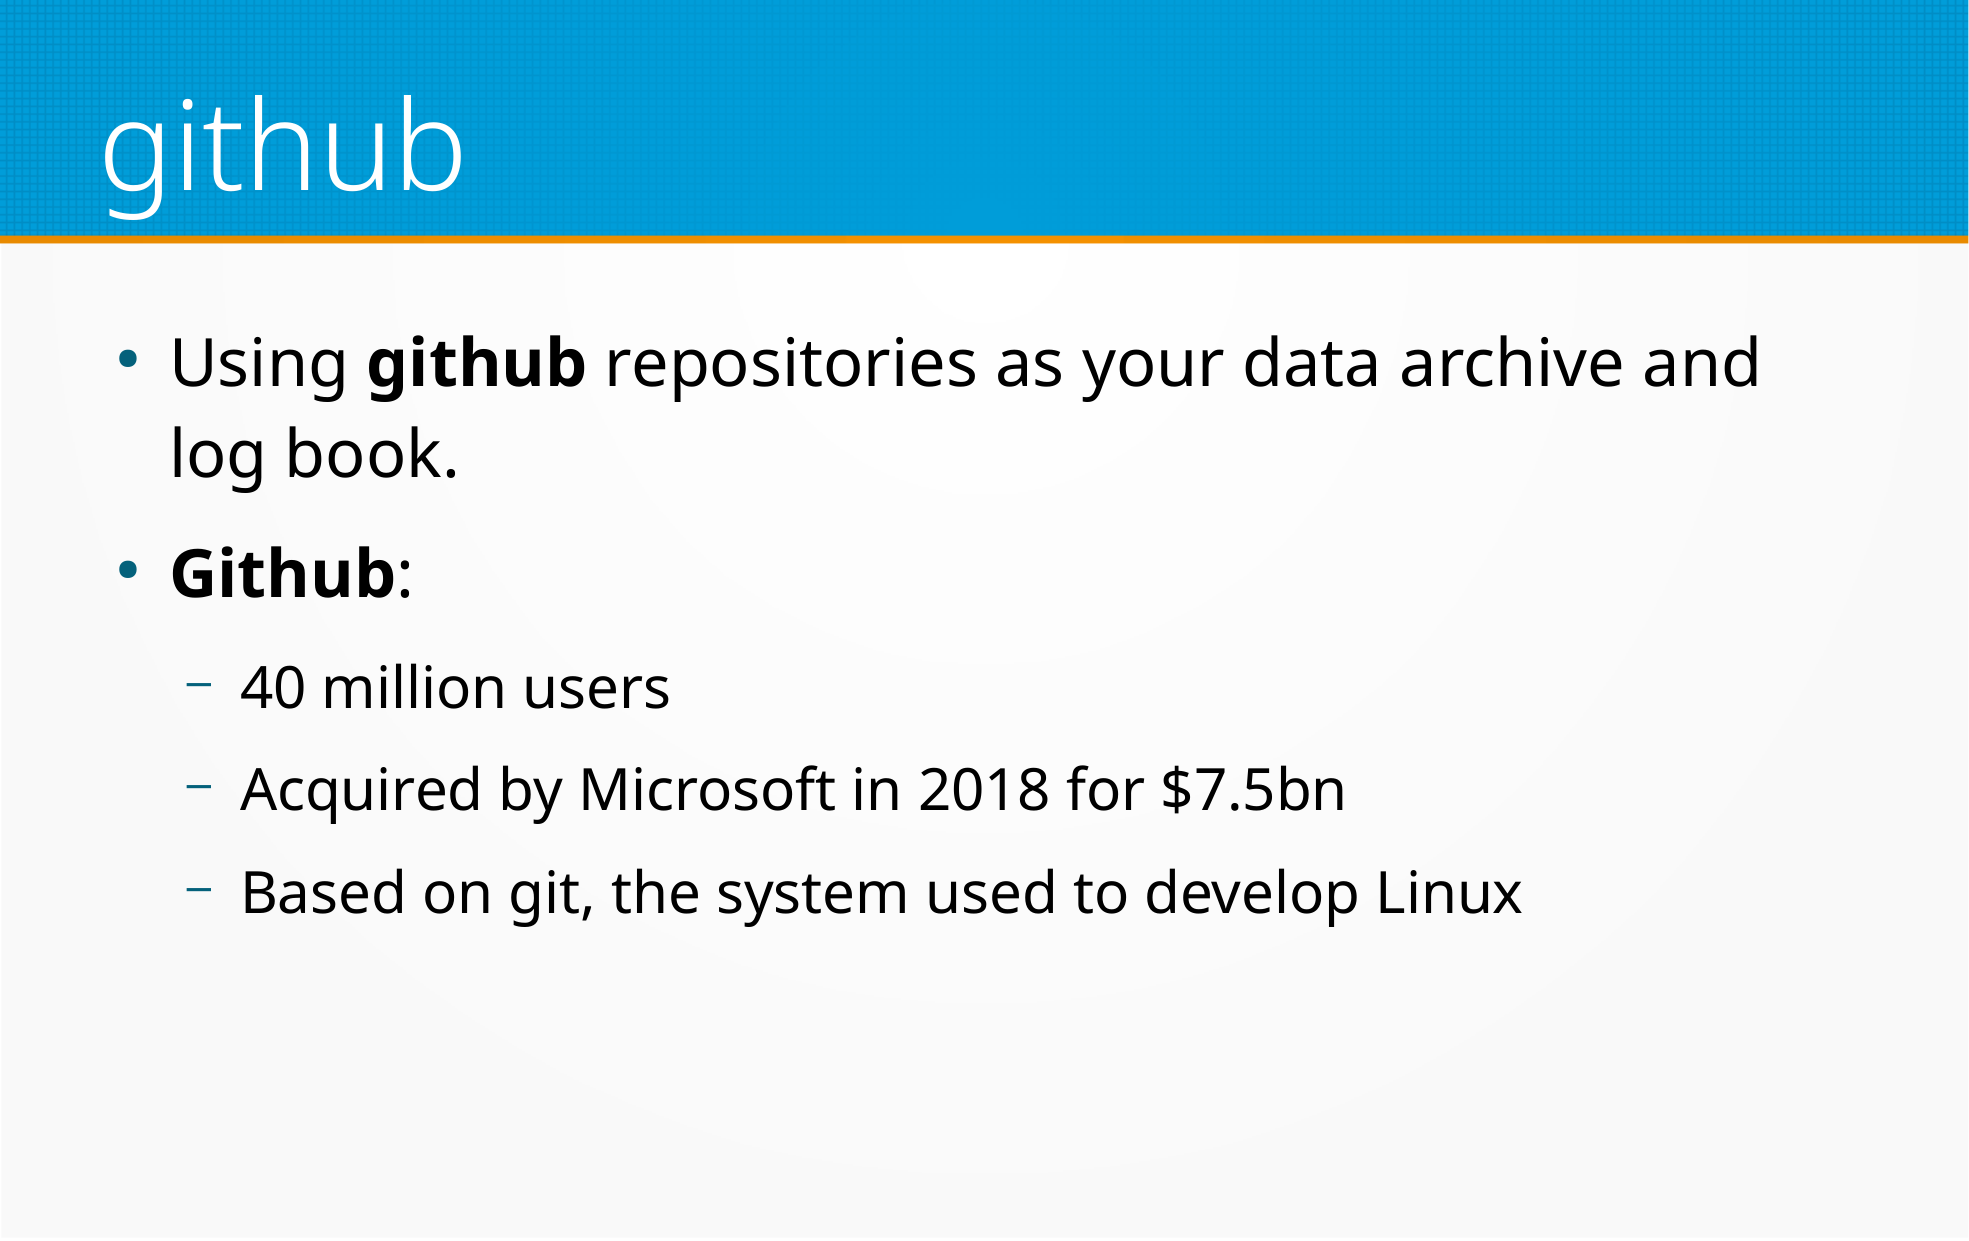

# github
Using github repositories as your data archive and log book.
Github:
40 million users
Acquired by Microsoft in 2018 for $7.5bn
Based on git, the system used to develop Linux